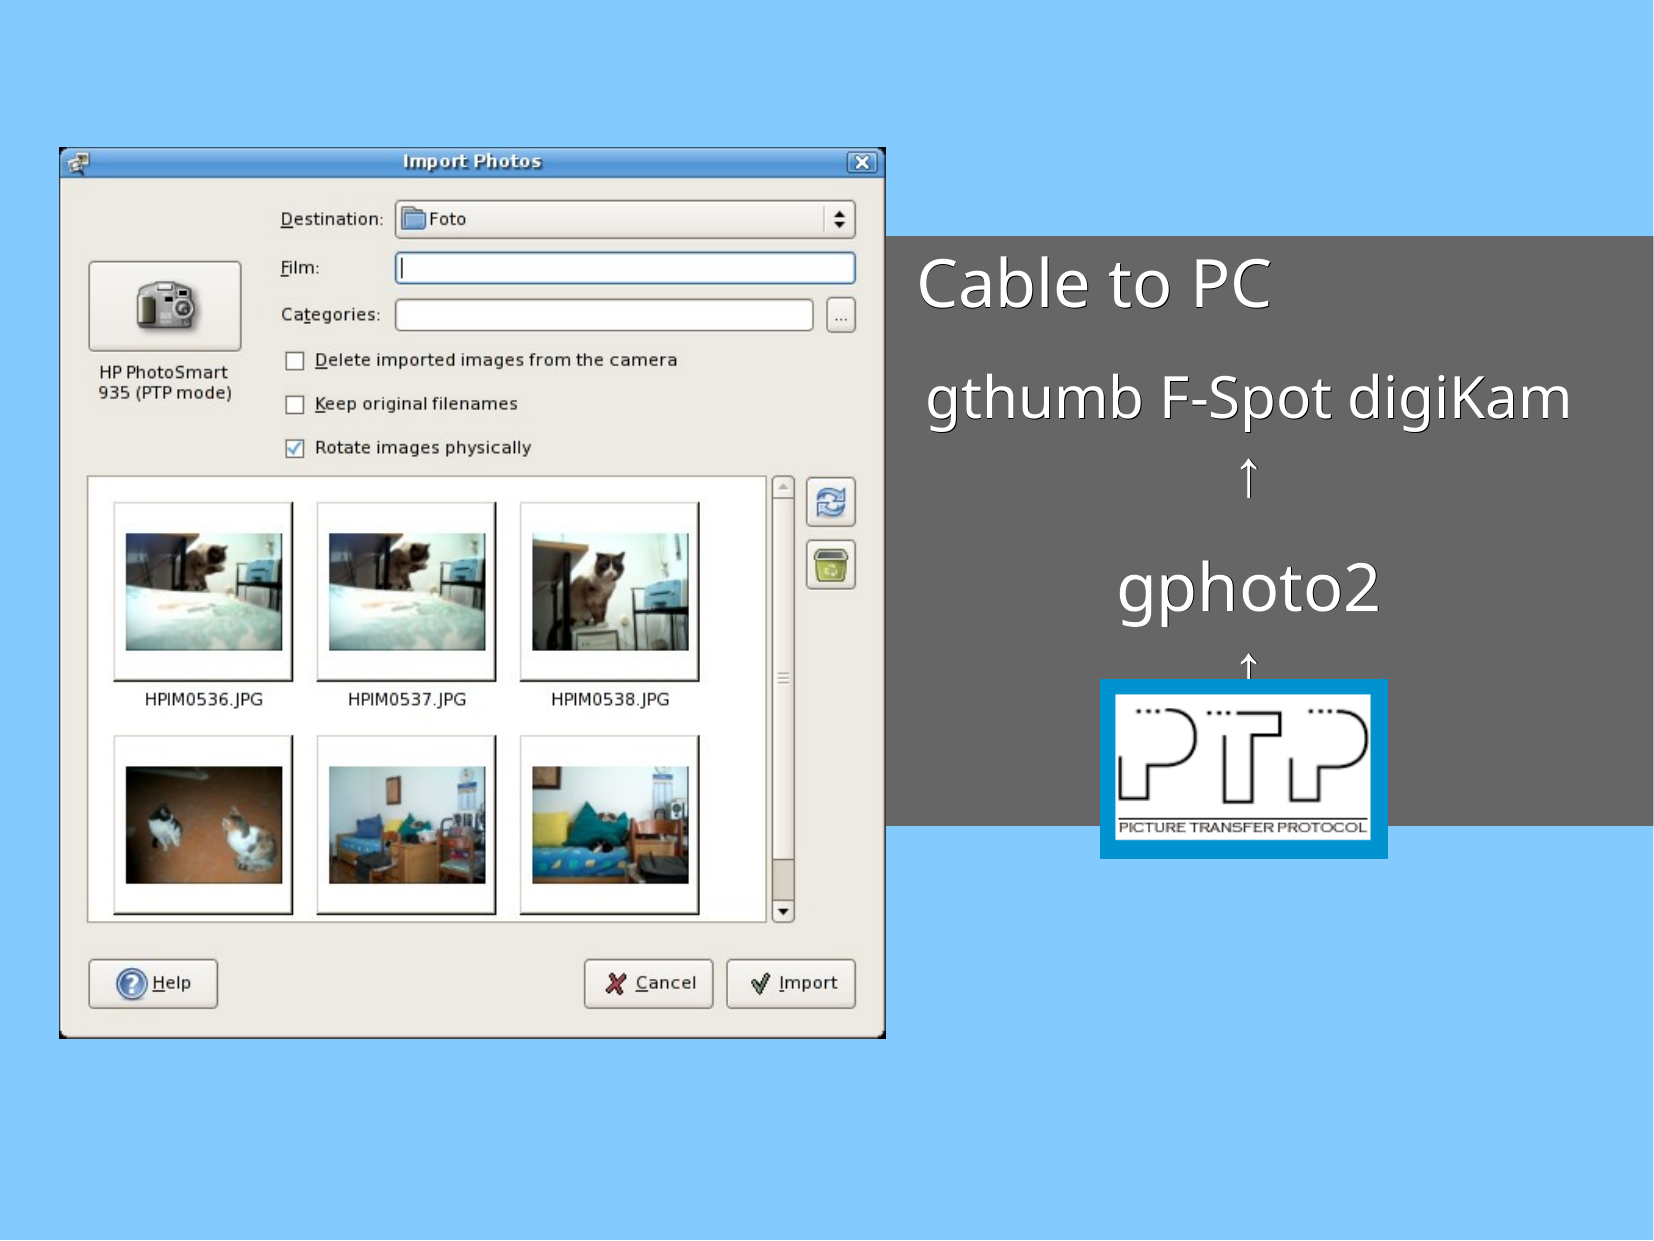

# Interfacing
Cable to PC
gthumb F-Spot digiKam
↑
gphoto2
↑
PTP